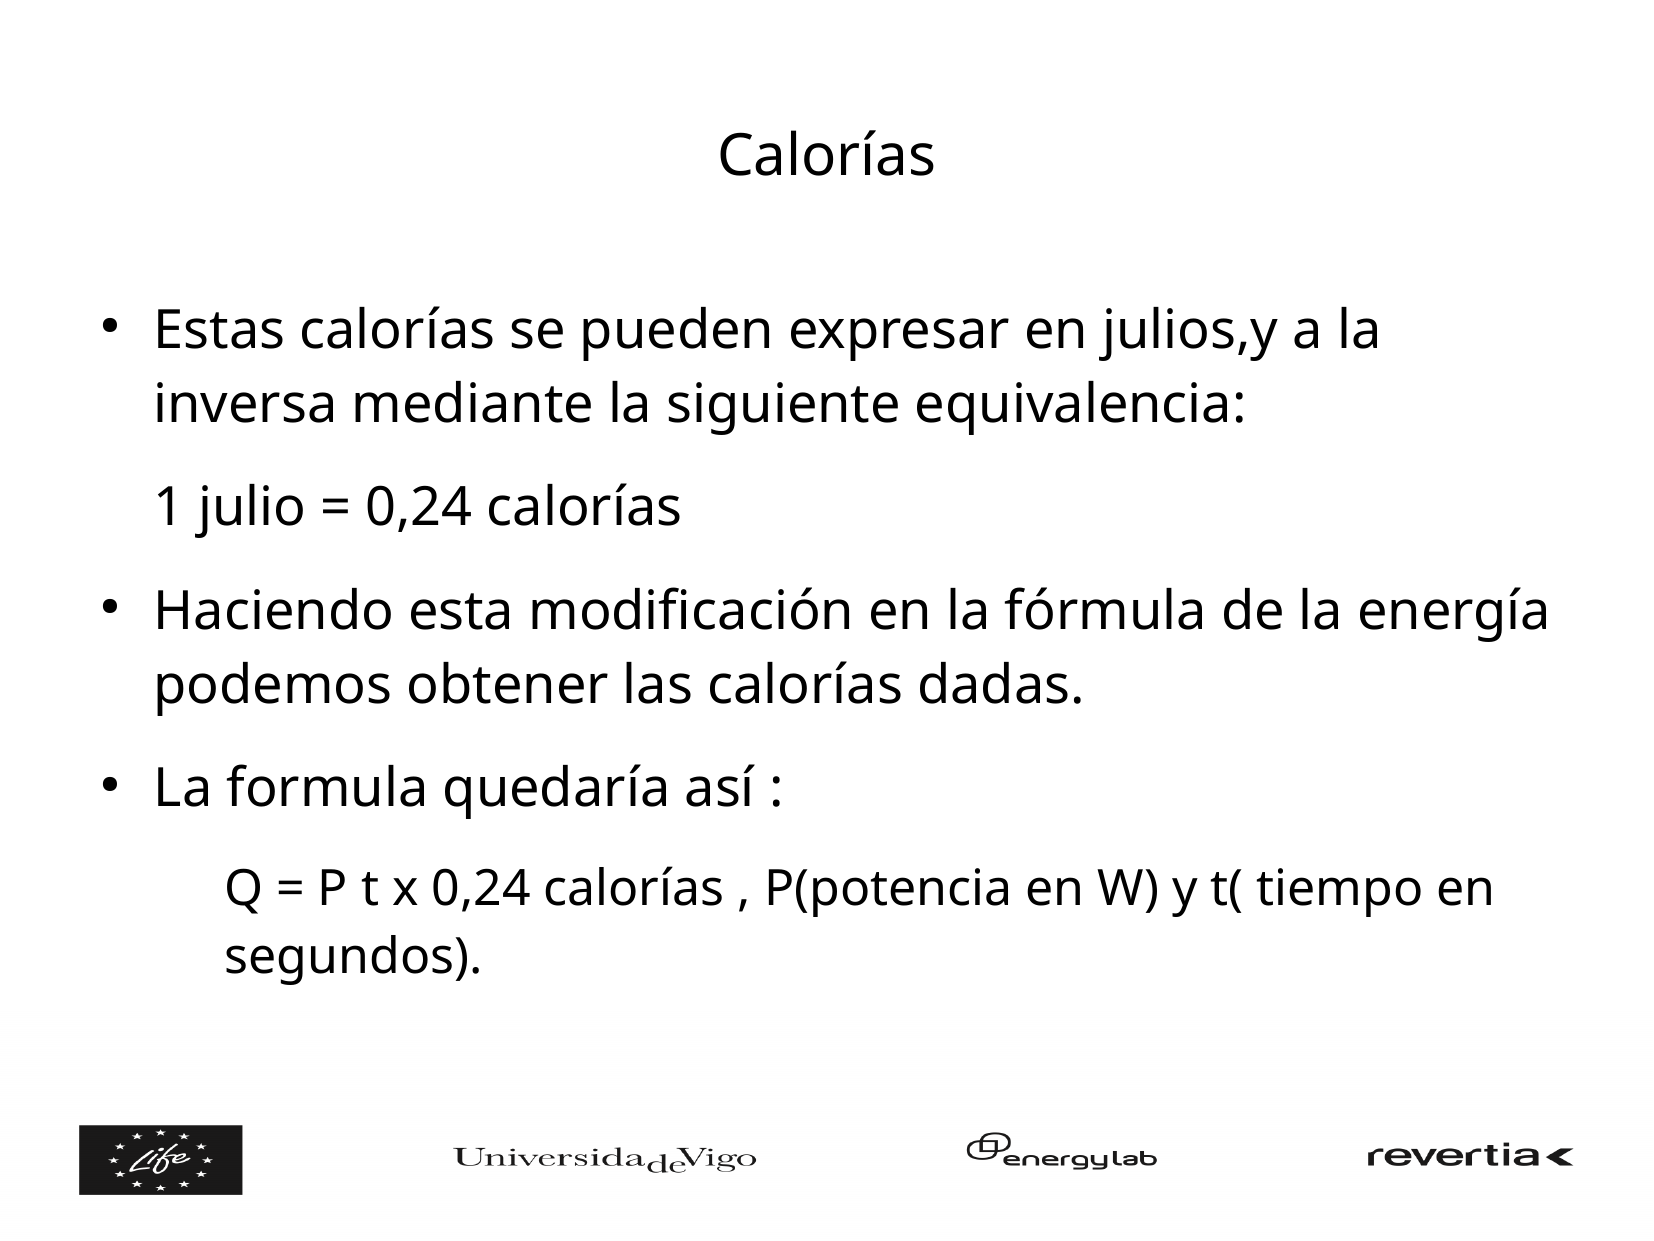

# Calorías
Estas calorías se pueden expresar en julios,y a la inversa mediante la siguiente equivalencia:
1 julio = 0,24 calorías
Haciendo esta modificación en la fórmula de la energía podemos obtener las calorías dadas.
La formula quedaría así :
Q = P t x 0,24 calorías , P(potencia en W) y t( tiempo en segundos).